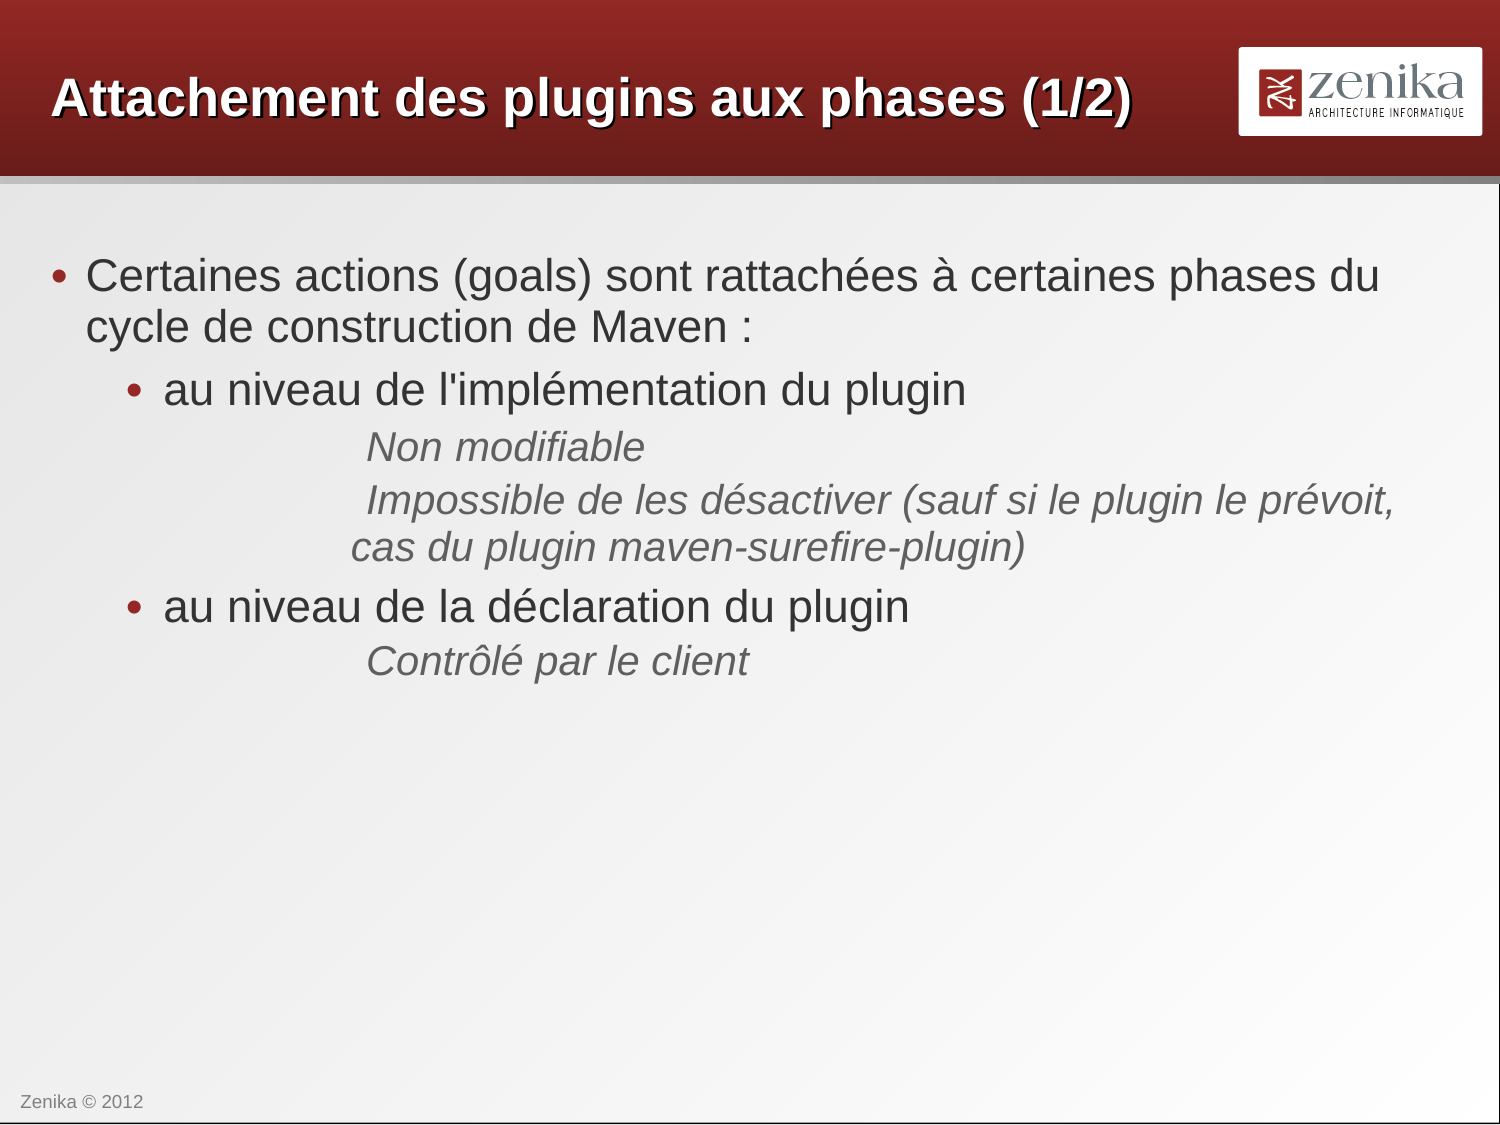

# Attachement des plugins aux phases (1/2)
Certaines actions (goals) sont rattachées à certaines phases du cycle de construction de Maven :
au niveau de l'implémentation du plugin
Non modifiable
Impossible de les désactiver (sauf si le plugin le prévoit, cas du plugin maven-surefire-plugin)
au niveau de la déclaration du plugin
Contrôlé par le client